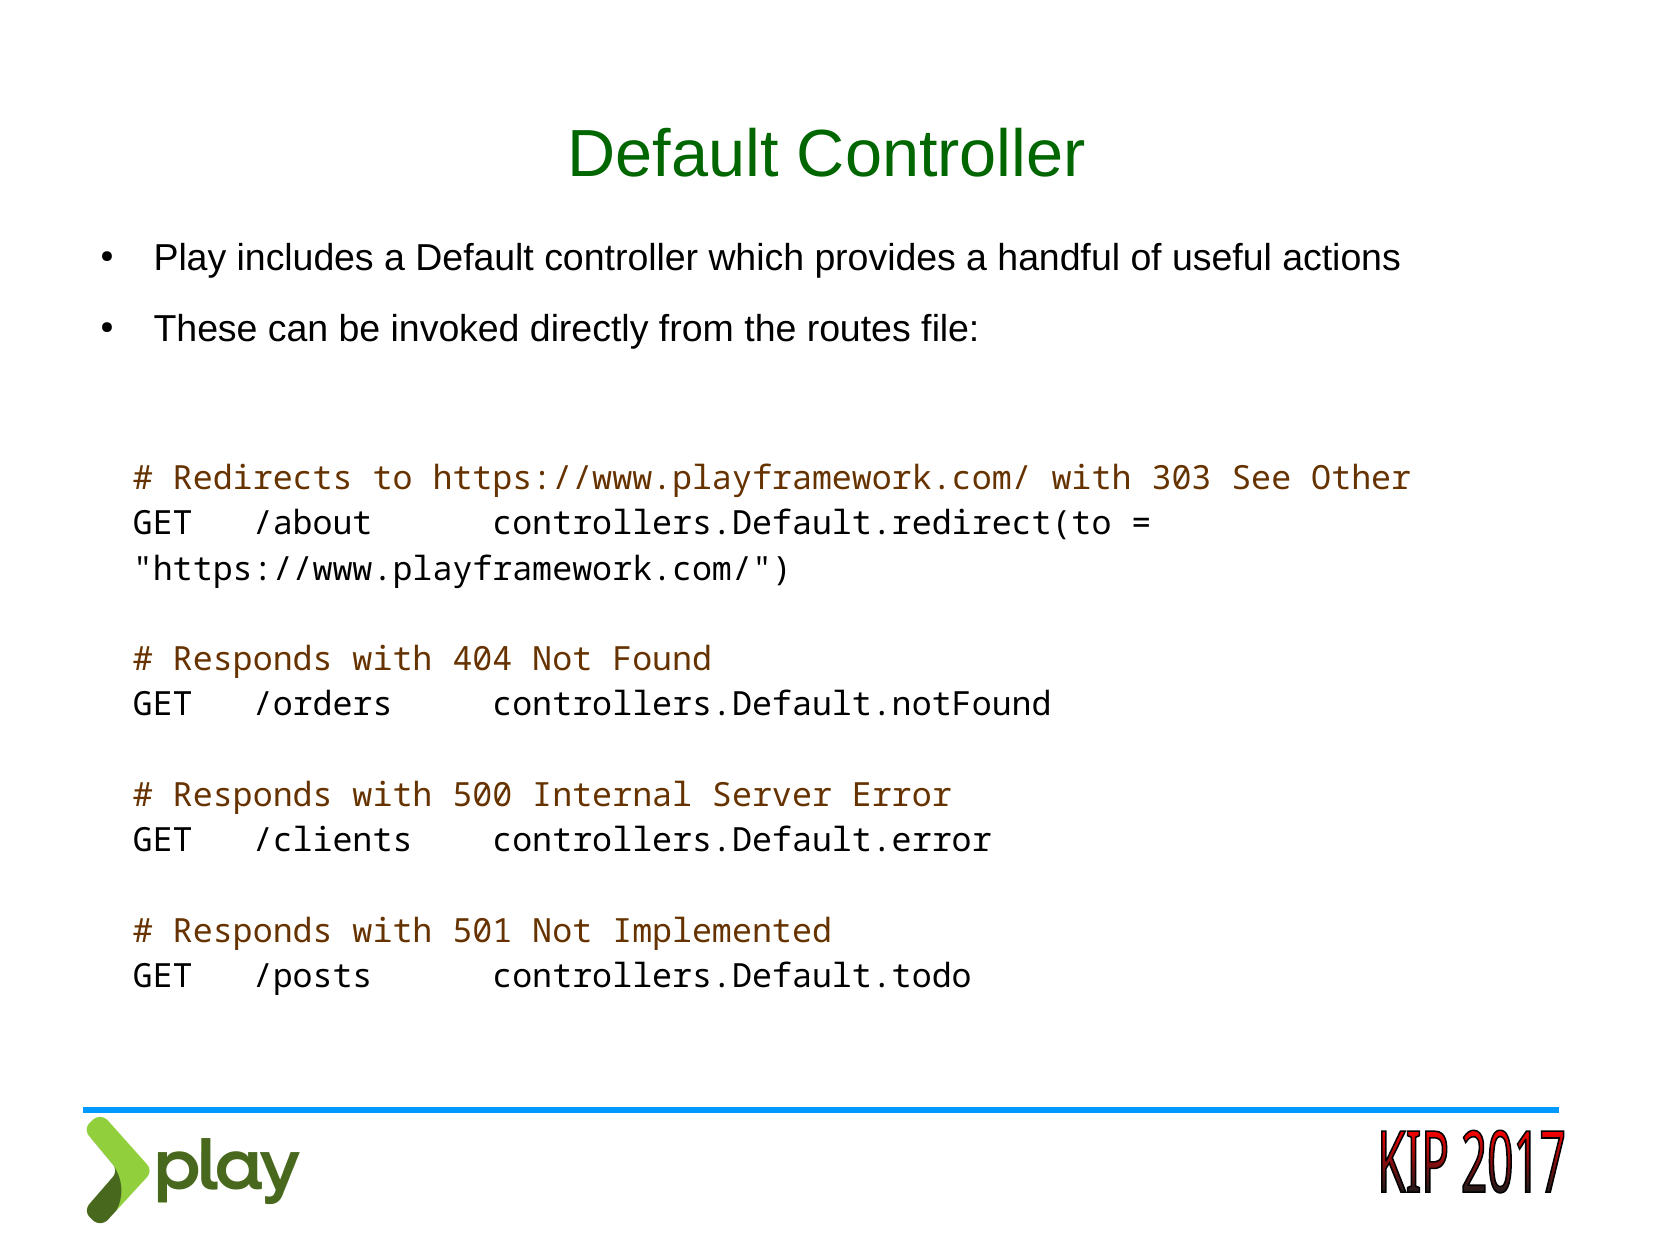

# Default Controller
Play includes a Default controller which provides a handful of useful actions
These can be invoked directly from the routes file:
# Redirects to https://www.playframework.com/ with 303 See Other
GET /about controllers.Default.redirect(to = "https://www.playframework.com/")
# Responds with 404 Not Found
GET /orders controllers.Default.notFound
# Responds with 500 Internal Server Error
GET /clients controllers.Default.error
# Responds with 501 Not Implemented
GET /posts controllers.Default.todo